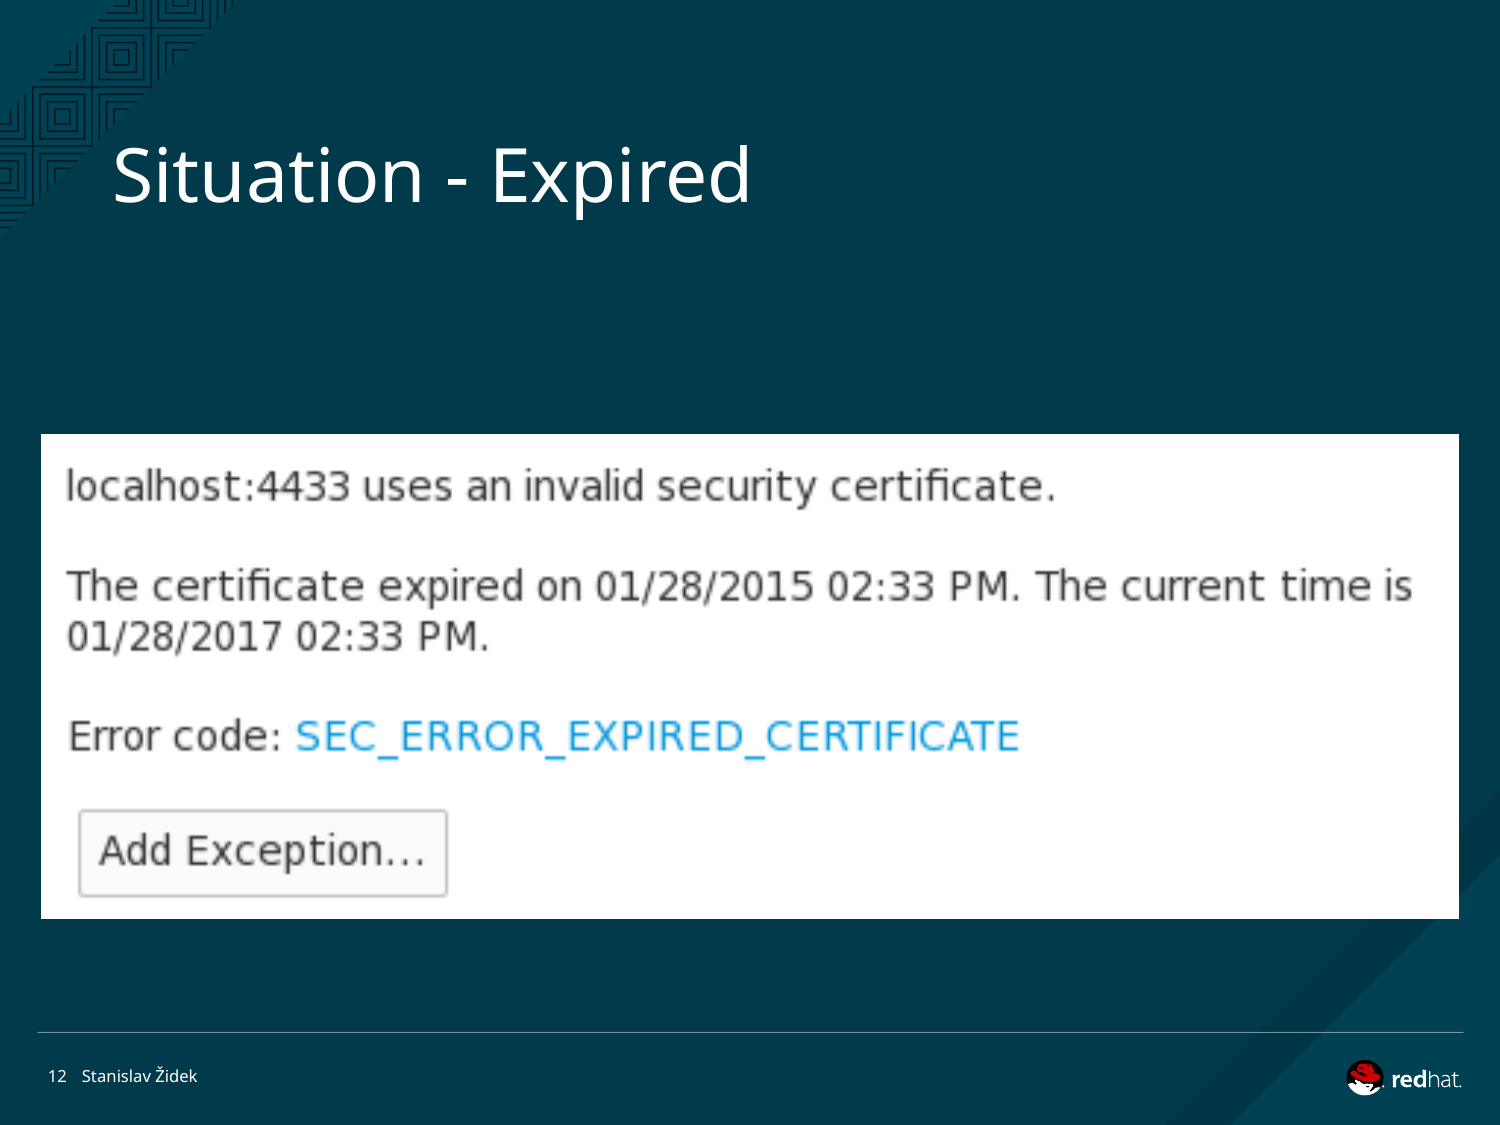

# Situation - Expired
12
Stanislav Židek